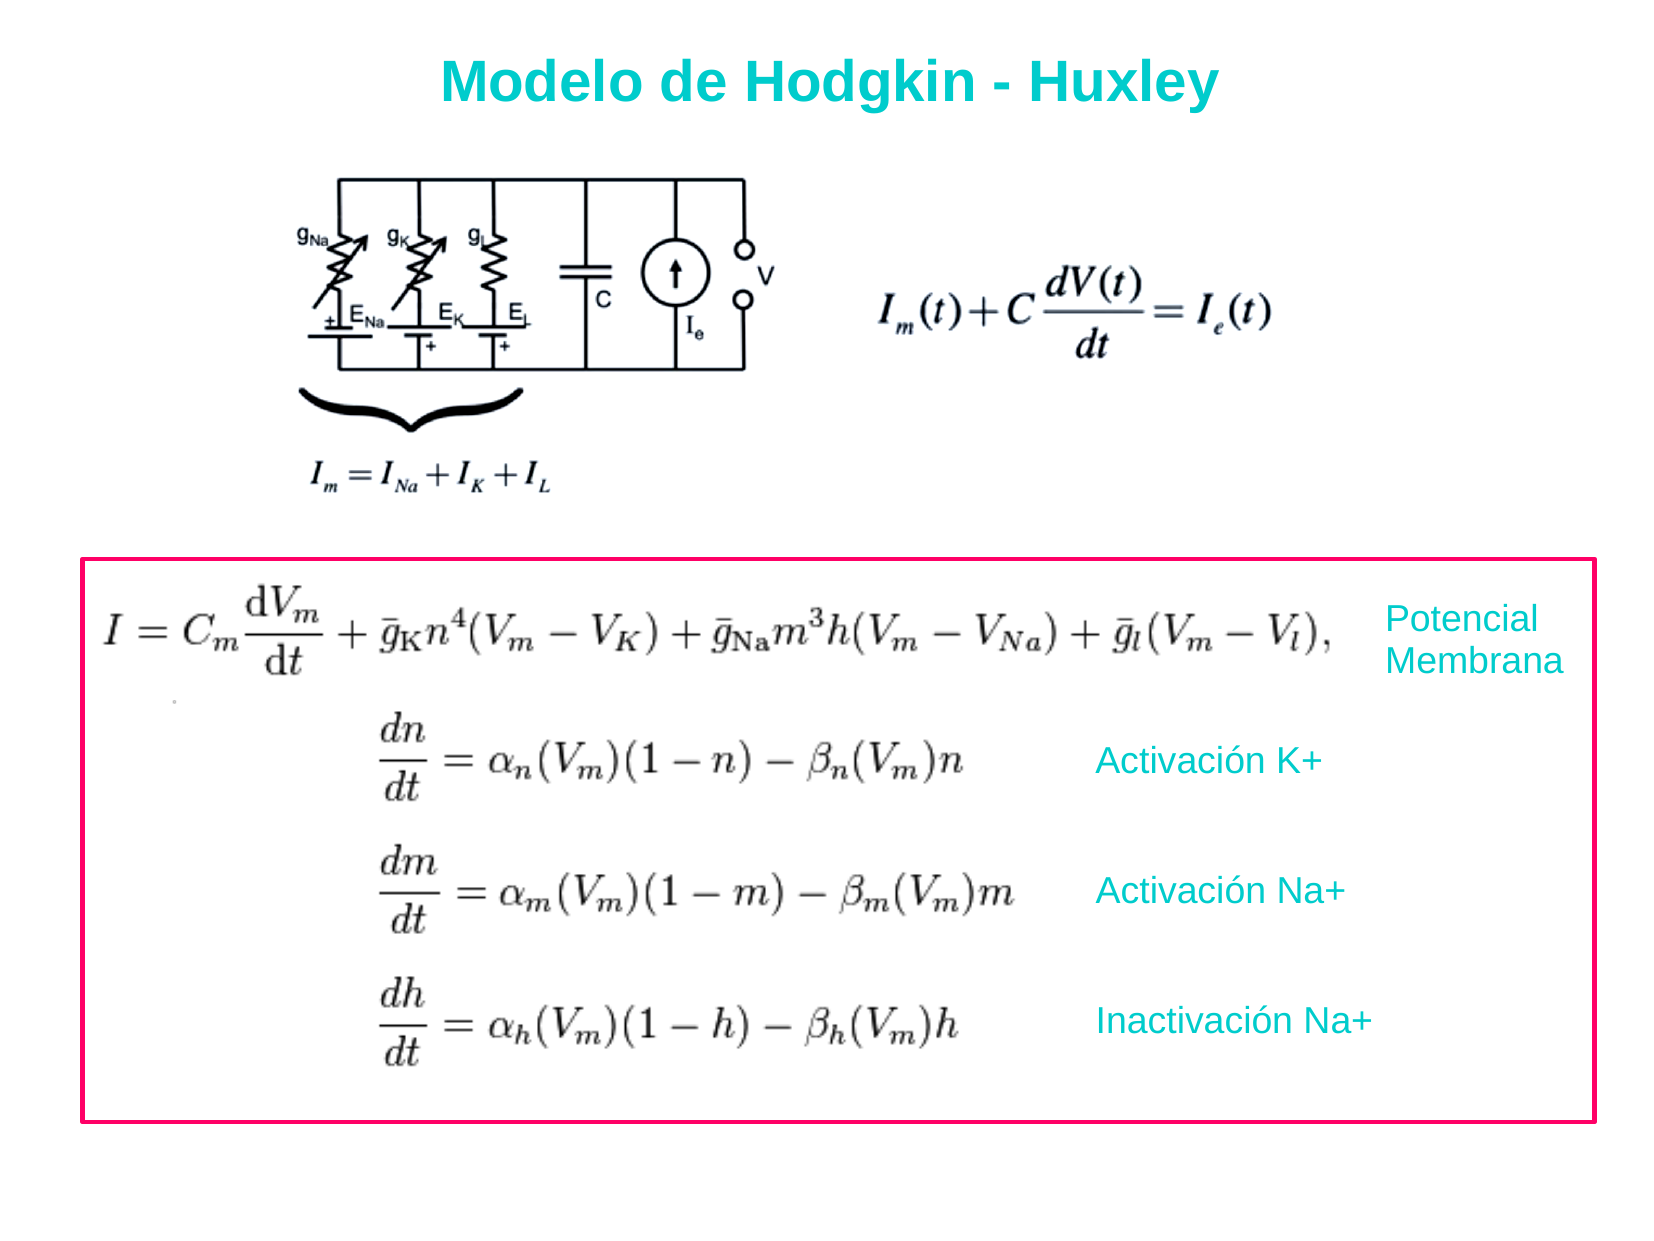

Modelo de Hodgkin - Huxley
Potencial
Membrana
Activación K+
Activación Na+
Inactivación Na+